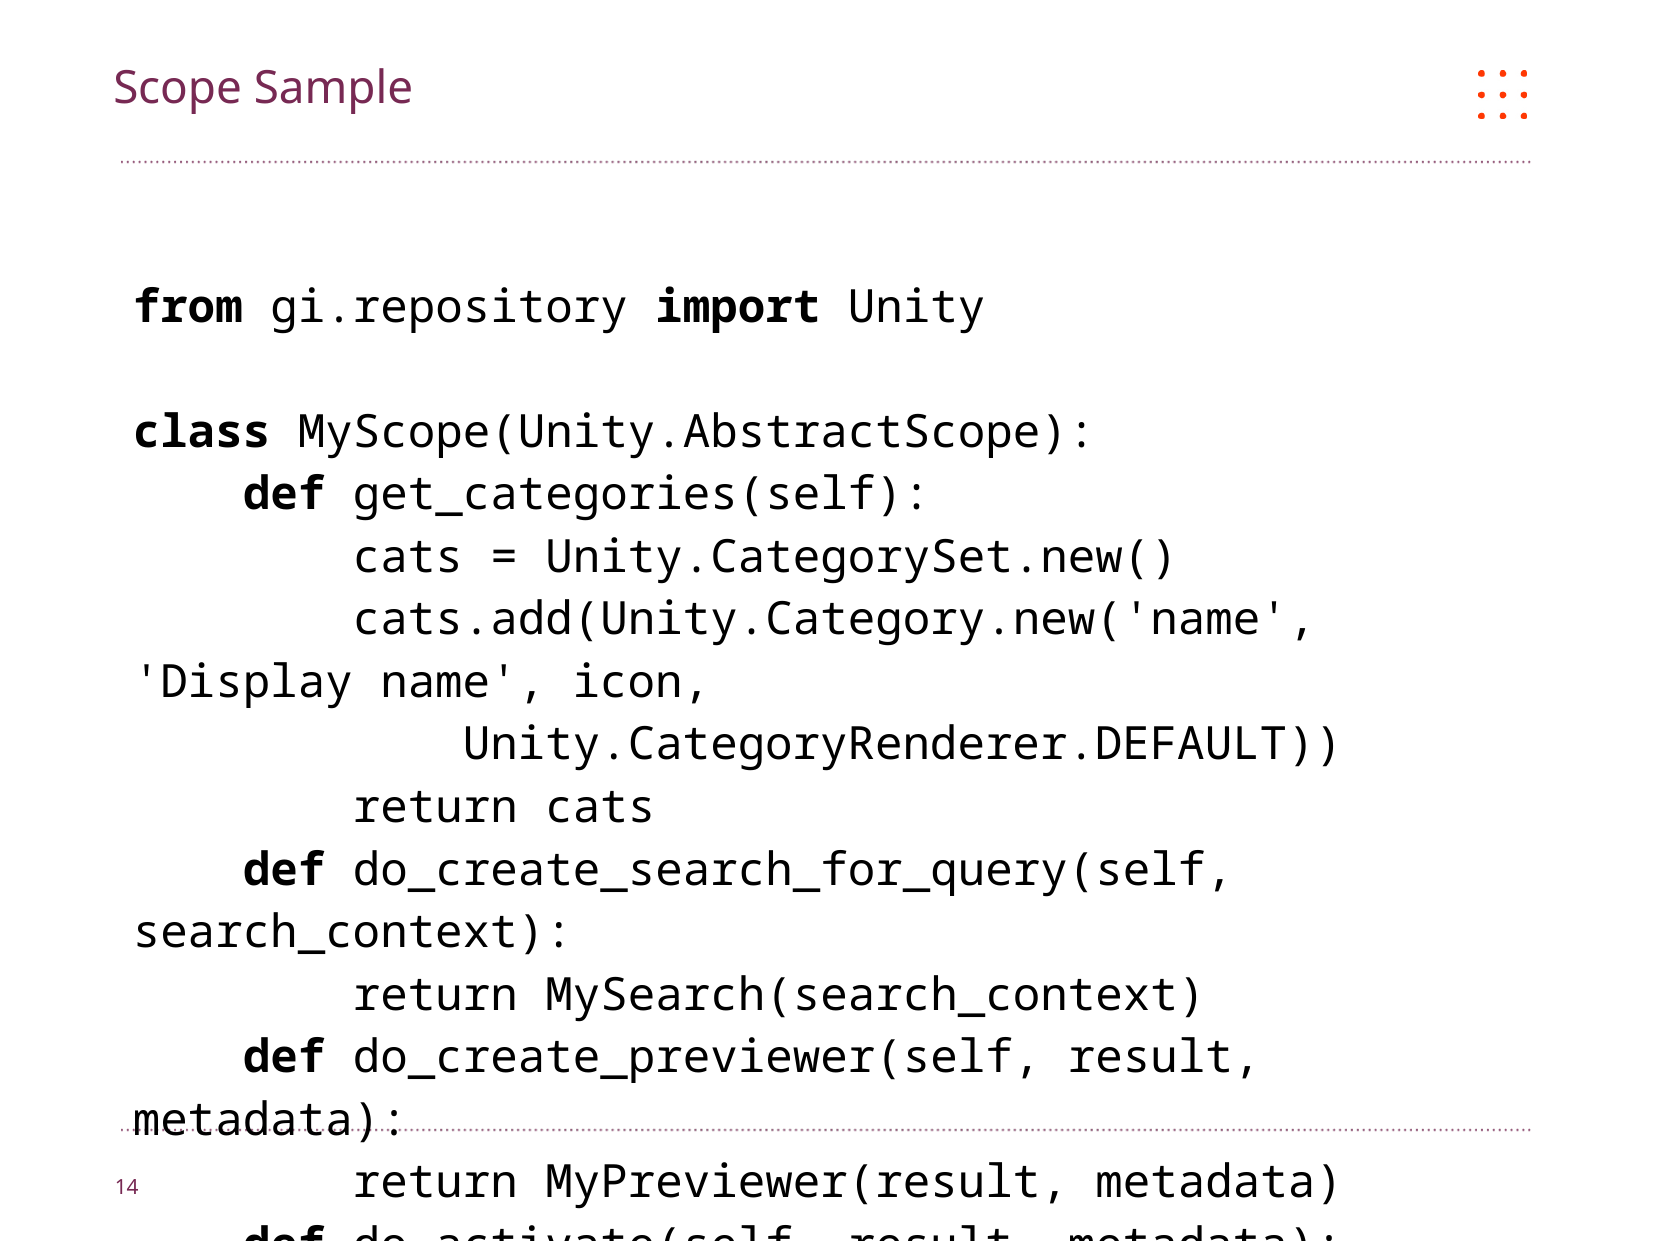

# Scope Sample
from gi.repository import Unity
class MyScope(Unity.AbstractScope):
 def get_categories(self):
 cats = Unity.CategorySet.new()
 cats.add(Unity.Category.new('name', 'Display name', icon,
 Unity.CategoryRenderer.DEFAULT))
 return cats
 def do_create_search_for_query(self, search_context):
 return MySearch(search_context)
 def do_create_previewer(self, result, metadata):
 return MyPreviewer(result, metadata)
 def do_activate(self, result, metadata):
 ...